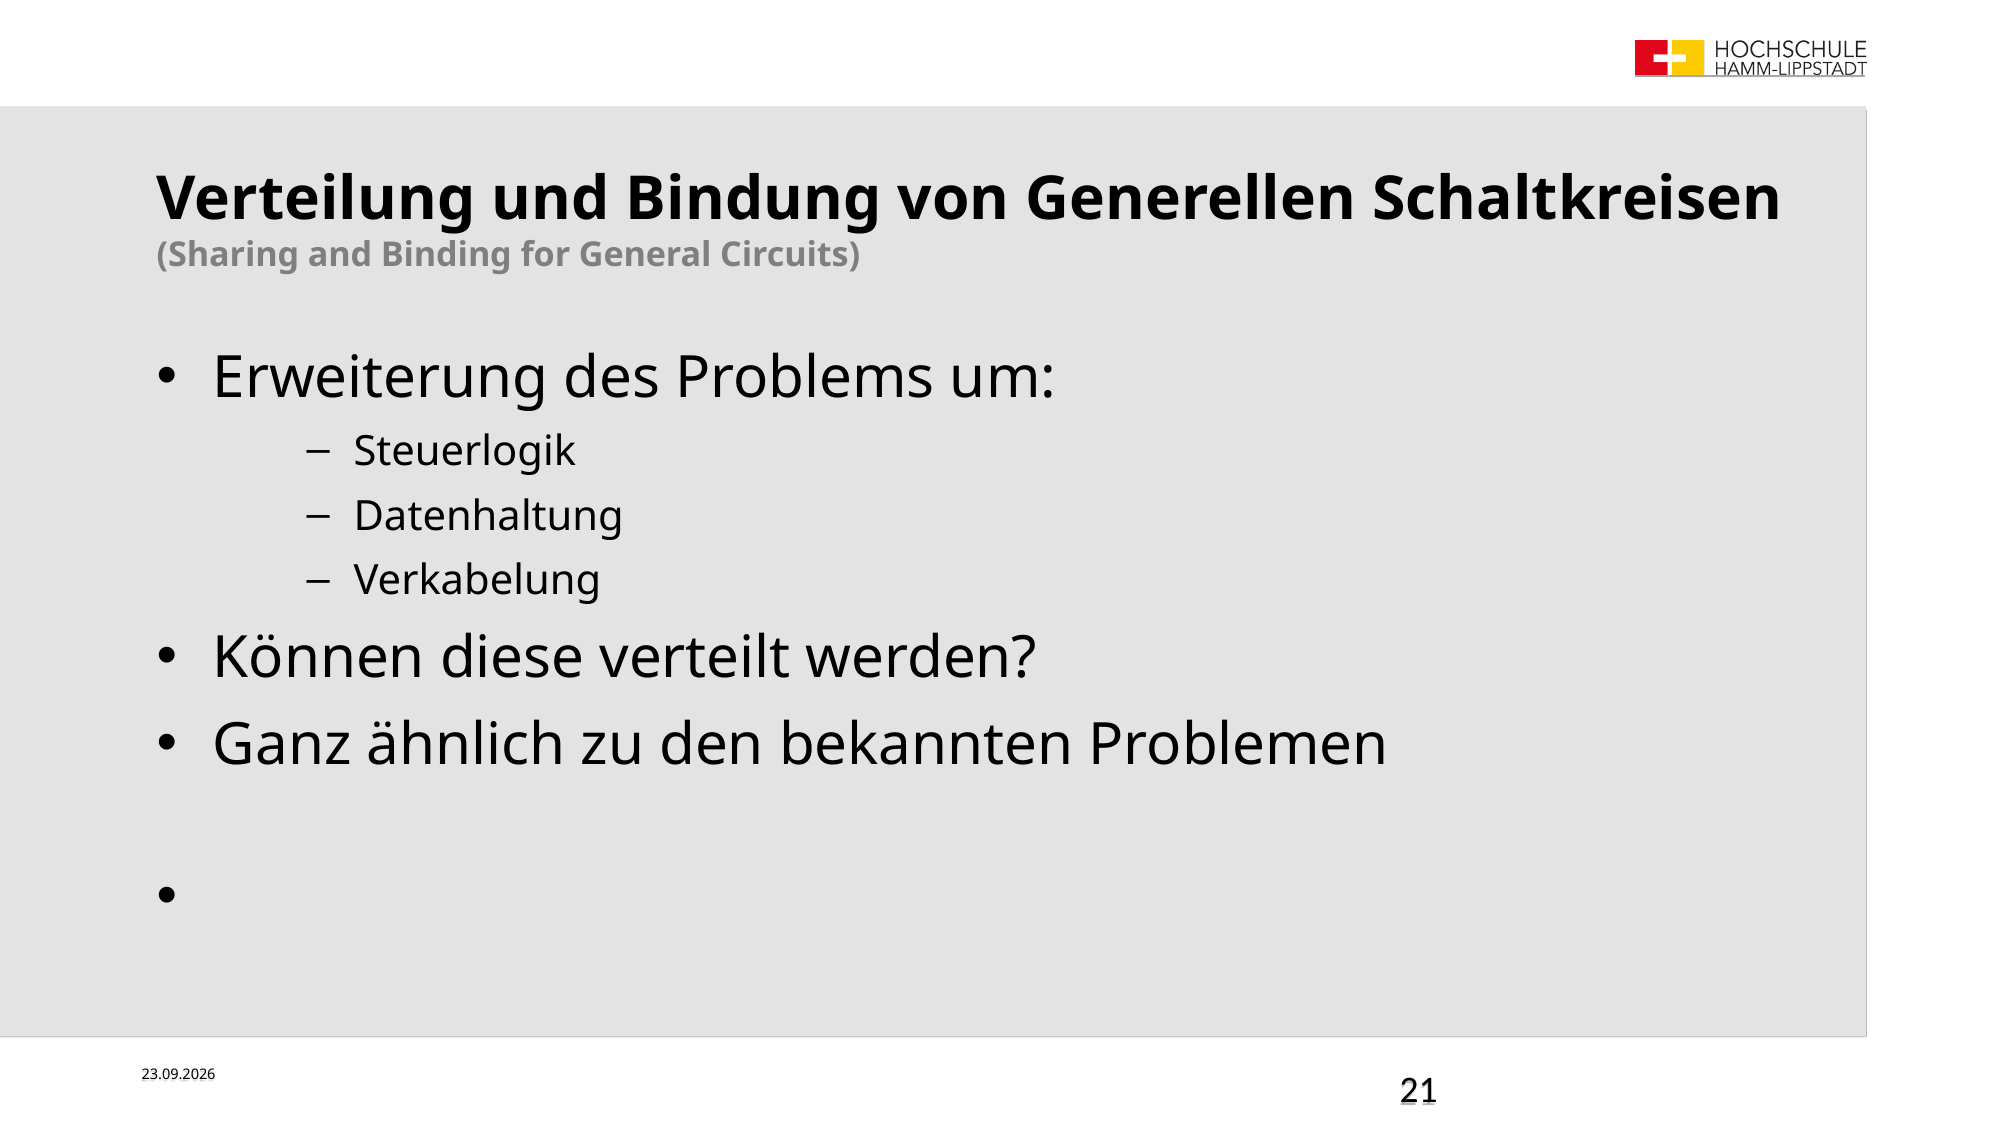

# Verteilung und Bindung von Generellen Schaltkreisen (Sharing and Binding for General Circuits)
Erweiterung des Problems um:
Steuerlogik
Datenhaltung
Verkabelung
Können diese verteilt werden?
Ganz ähnlich zu den bekannten Problemen
21